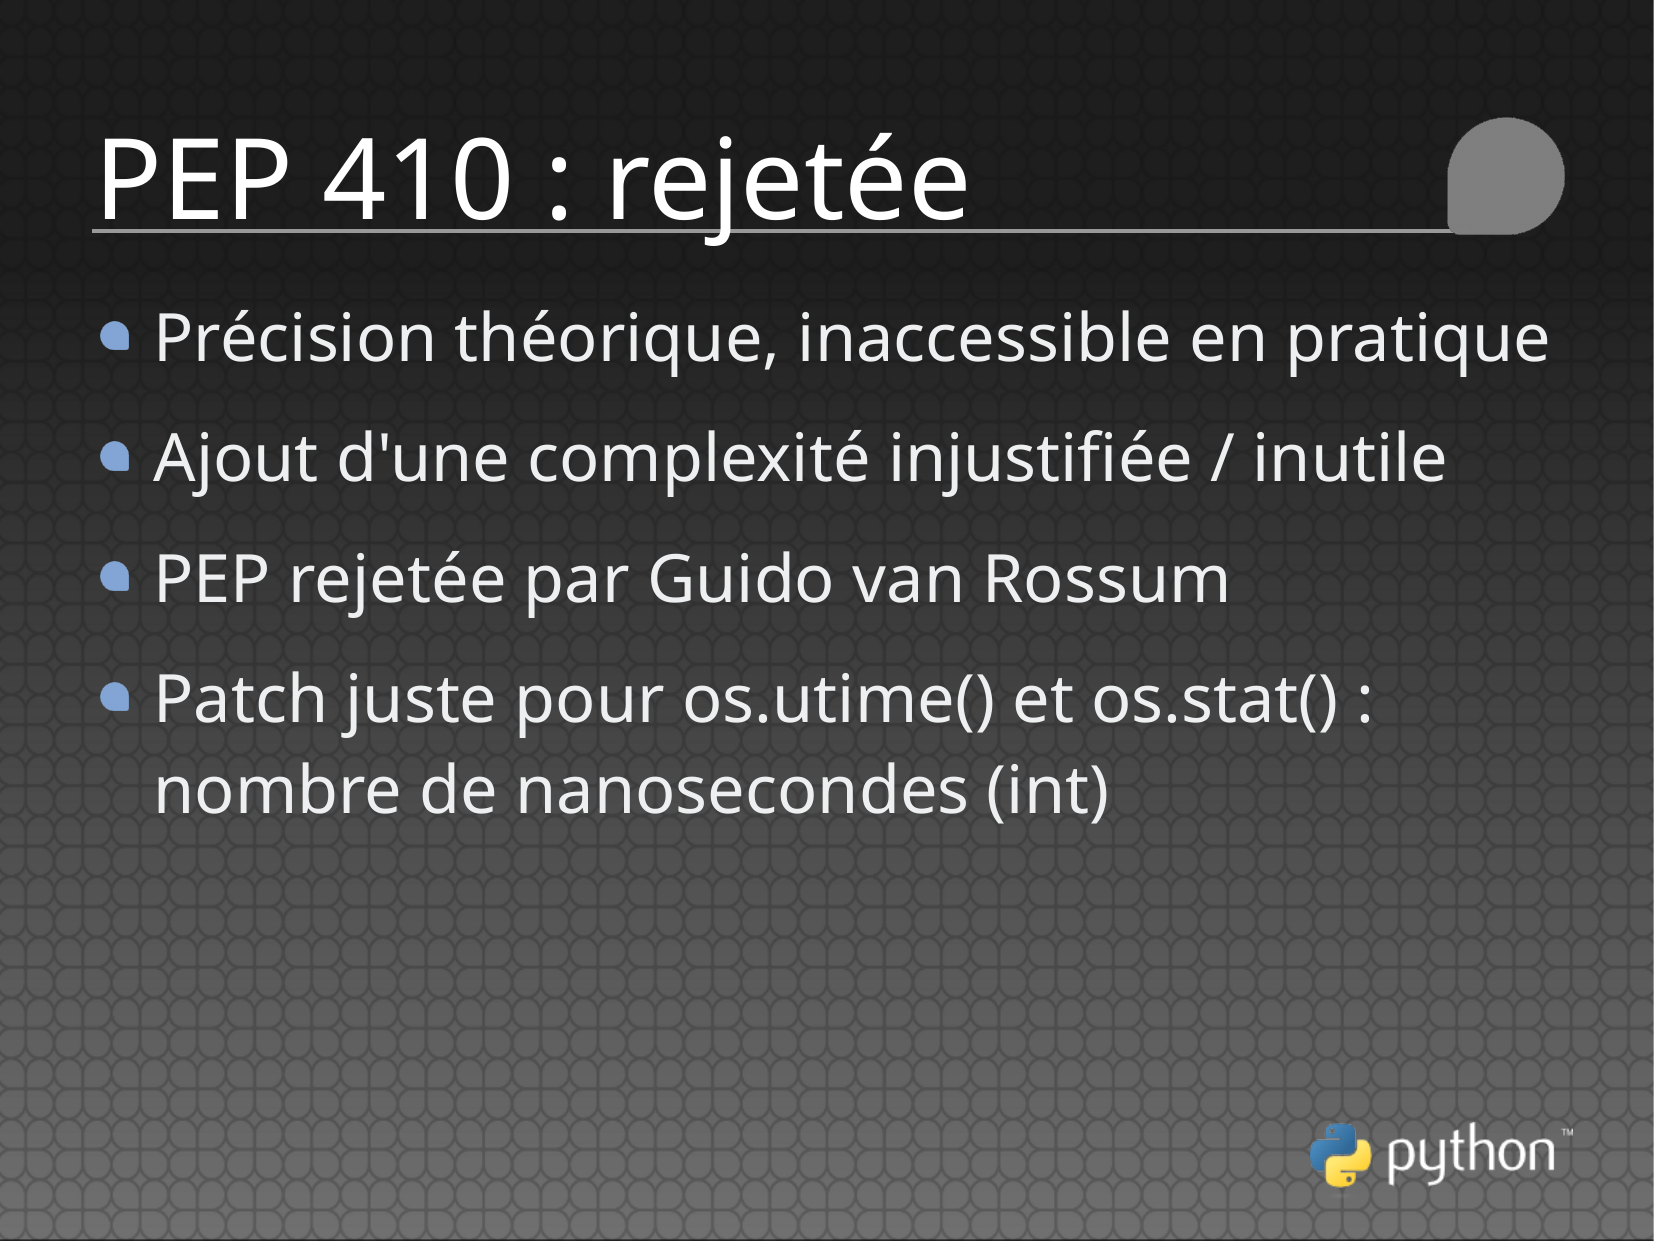

PEP 410 : rejetée
# Précision théorique, inaccessible en pratique
Ajout d'une complexité injustifiée / inutile
PEP rejetée par Guido van Rossum
Patch juste pour os.utime() et os.stat() : nombre de nanosecondes (int)